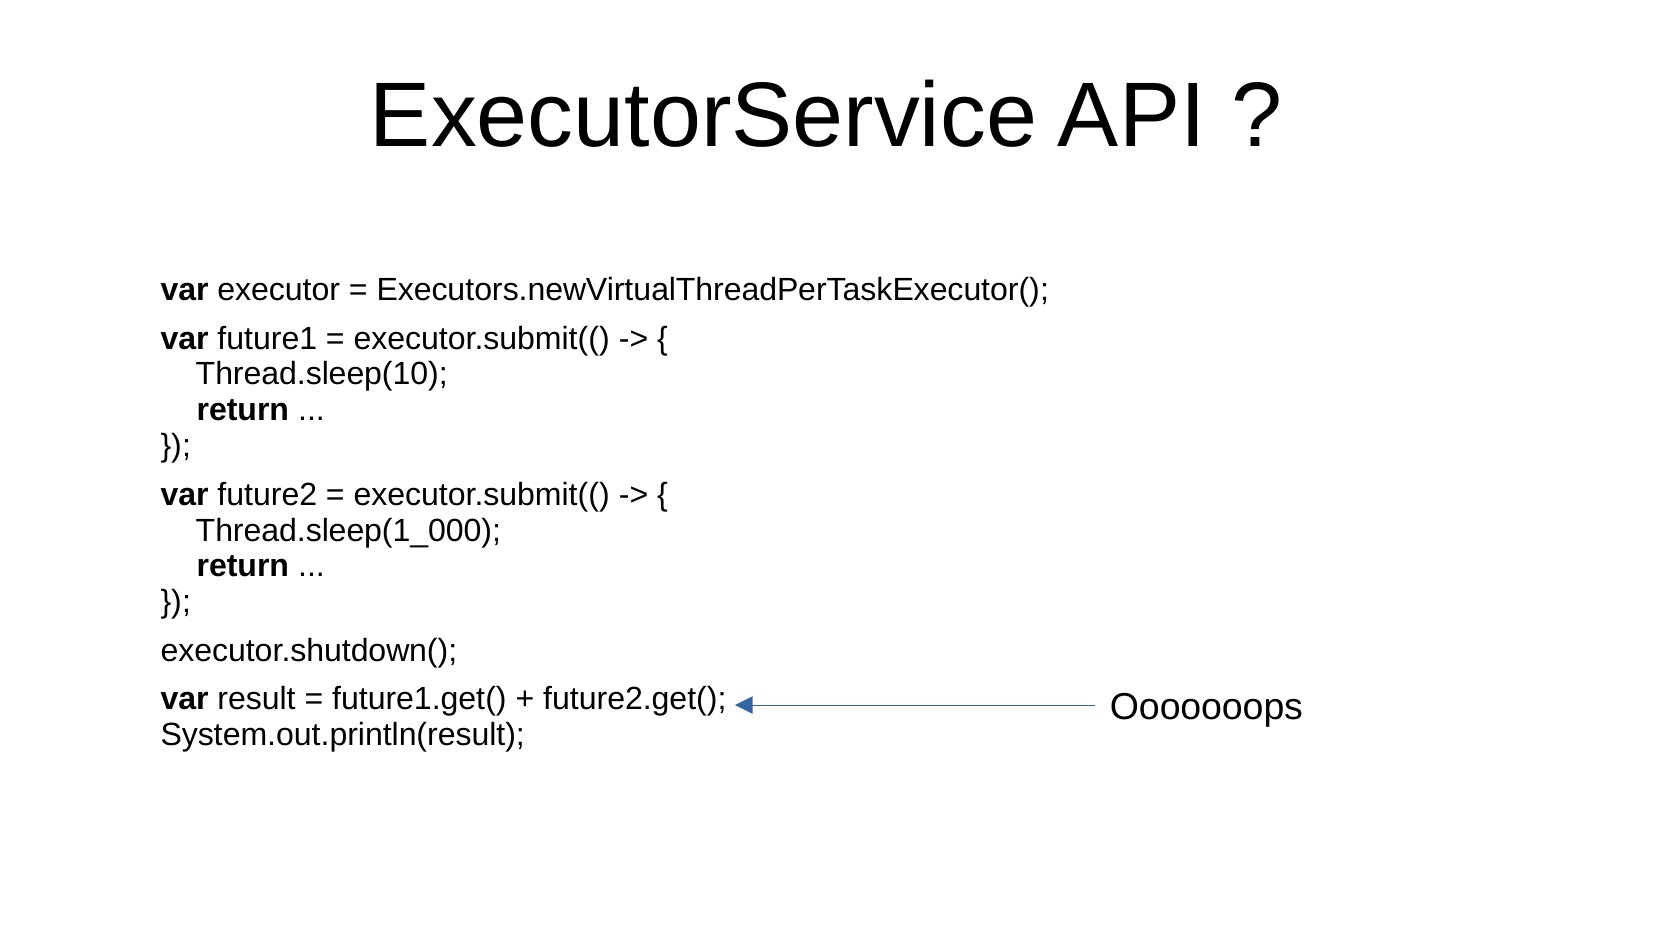

# ExecutorService API ?
var executor = Executors.newVirtualThreadPerTaskExecutor();
var future1 = executor.submit(() -> {
 Thread.sleep(10);
 return ...
});
var future2 = executor.submit(() -> {
 Thread.sleep(1_000);
 return ...
});
executor.shutdown();
var result = future1.get() + future2.get();
System.out.println(result);
Ooooooops